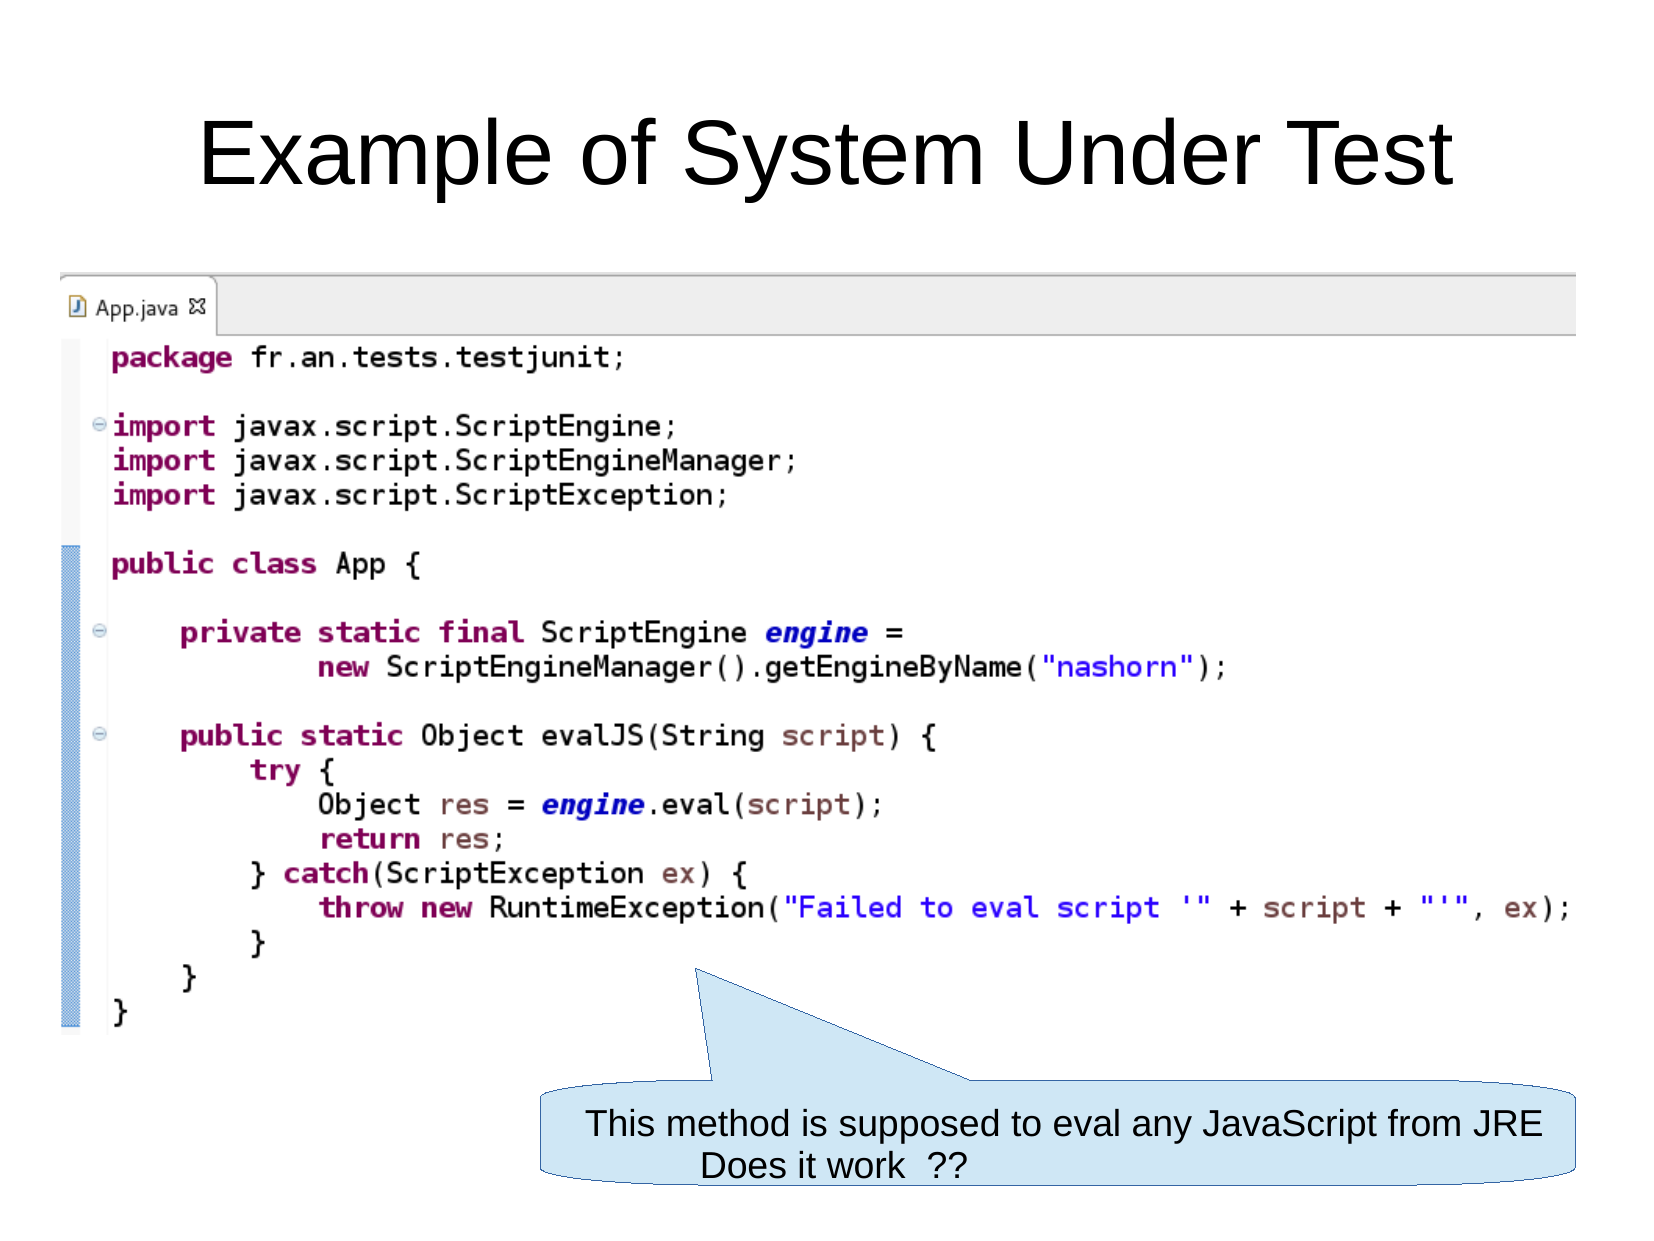

# Example of System Under Test
This method is supposed to eval any JavaScript from JRE
 Does it work ??